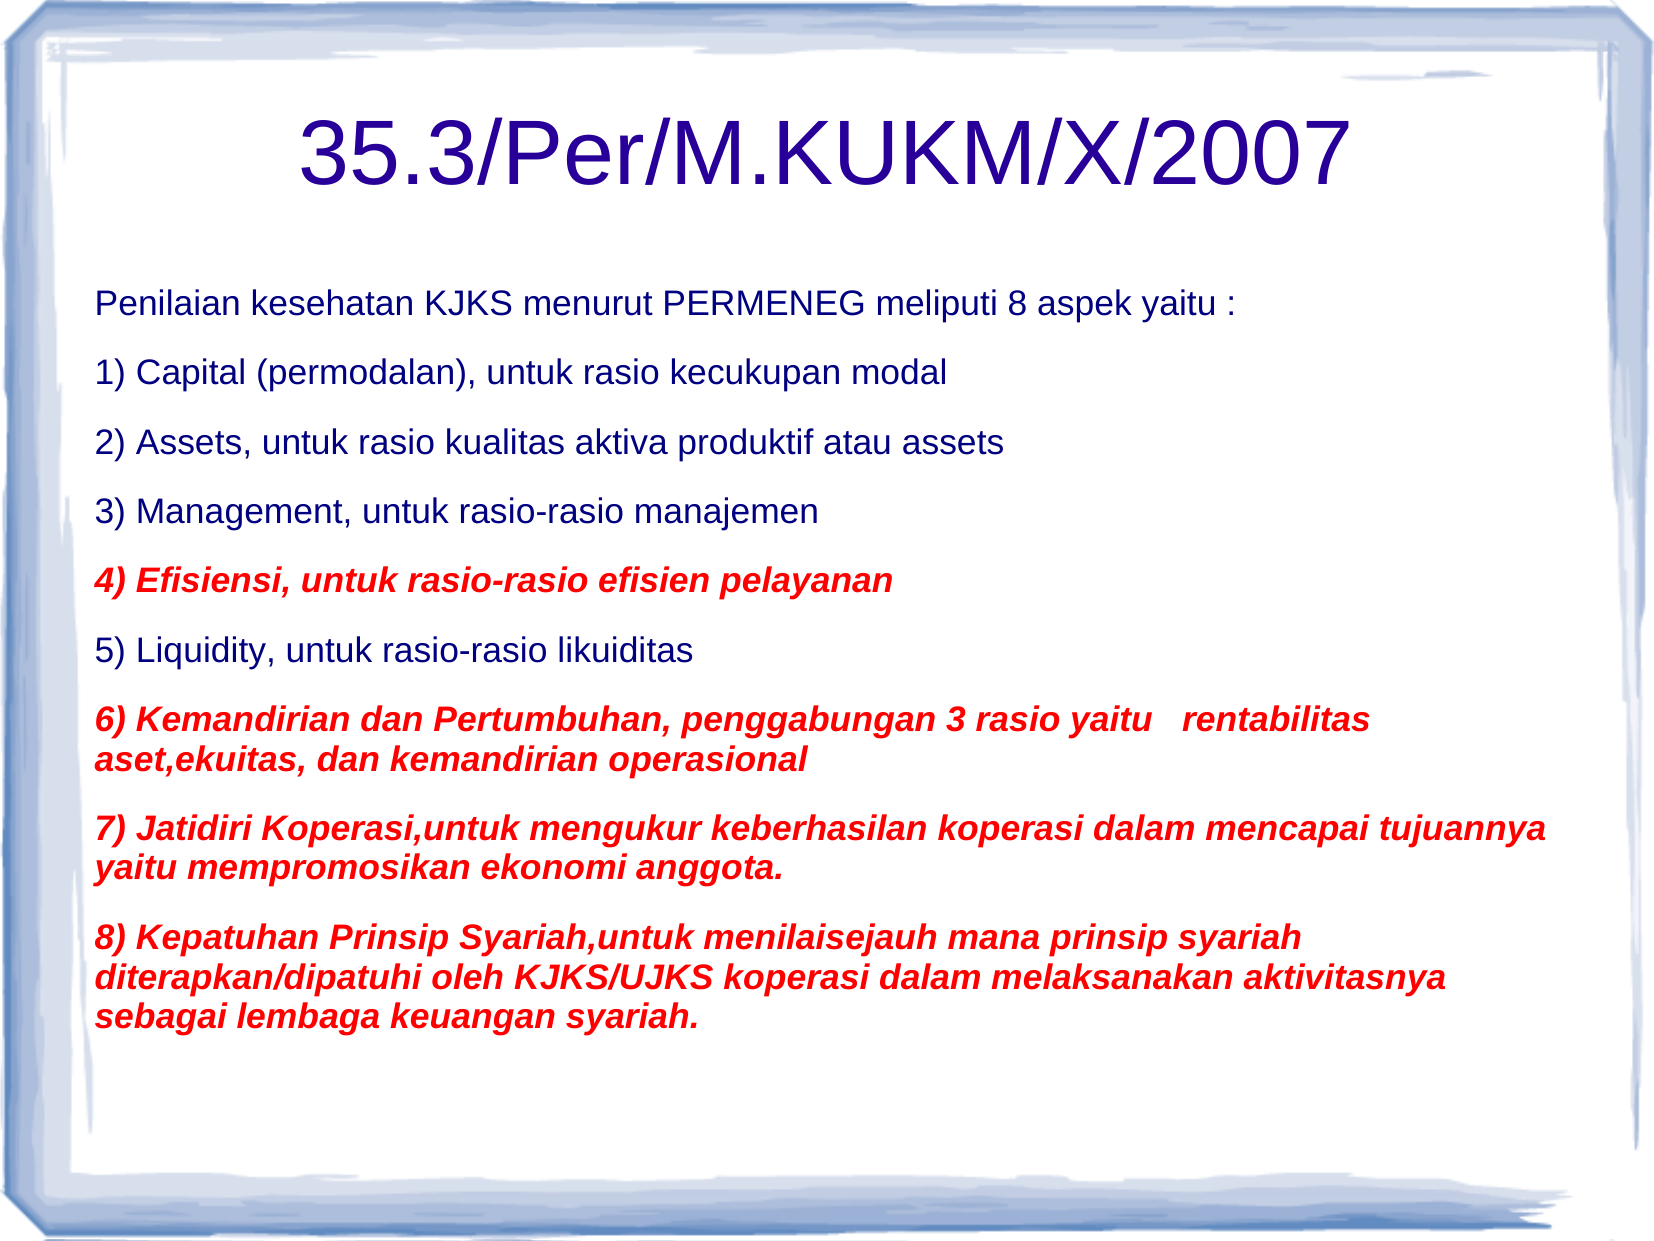

# 35.3/Per/M.KUKM/X/2007
Penilaian kesehatan KJKS menurut PERMENEG meliputi 8 aspek yaitu :
1) Capital (permodalan), untuk rasio kecukupan modal
2) Assets, untuk rasio kualitas aktiva produktif atau assets
3) Management, untuk rasio-rasio manajemen
4) Efisiensi, untuk rasio-rasio efisien pelayanan
5) Liquidity, untuk rasio-rasio likuiditas
6) Kemandirian dan Pertumbuhan, penggabungan 3 rasio yaitu rentabilitas aset,ekuitas, dan kemandirian operasional
7) Jatidiri Koperasi,untuk mengukur keberhasilan koperasi dalam mencapai tujuannya yaitu mempromosikan ekonomi anggota.
8) Kepatuhan Prinsip Syariah,untuk menilaisejauh mana prinsip syariah diterapkan/dipatuhi oleh KJKS/UJKS koperasi dalam melaksanakan aktivitasnya sebagai lembaga keuangan syariah.